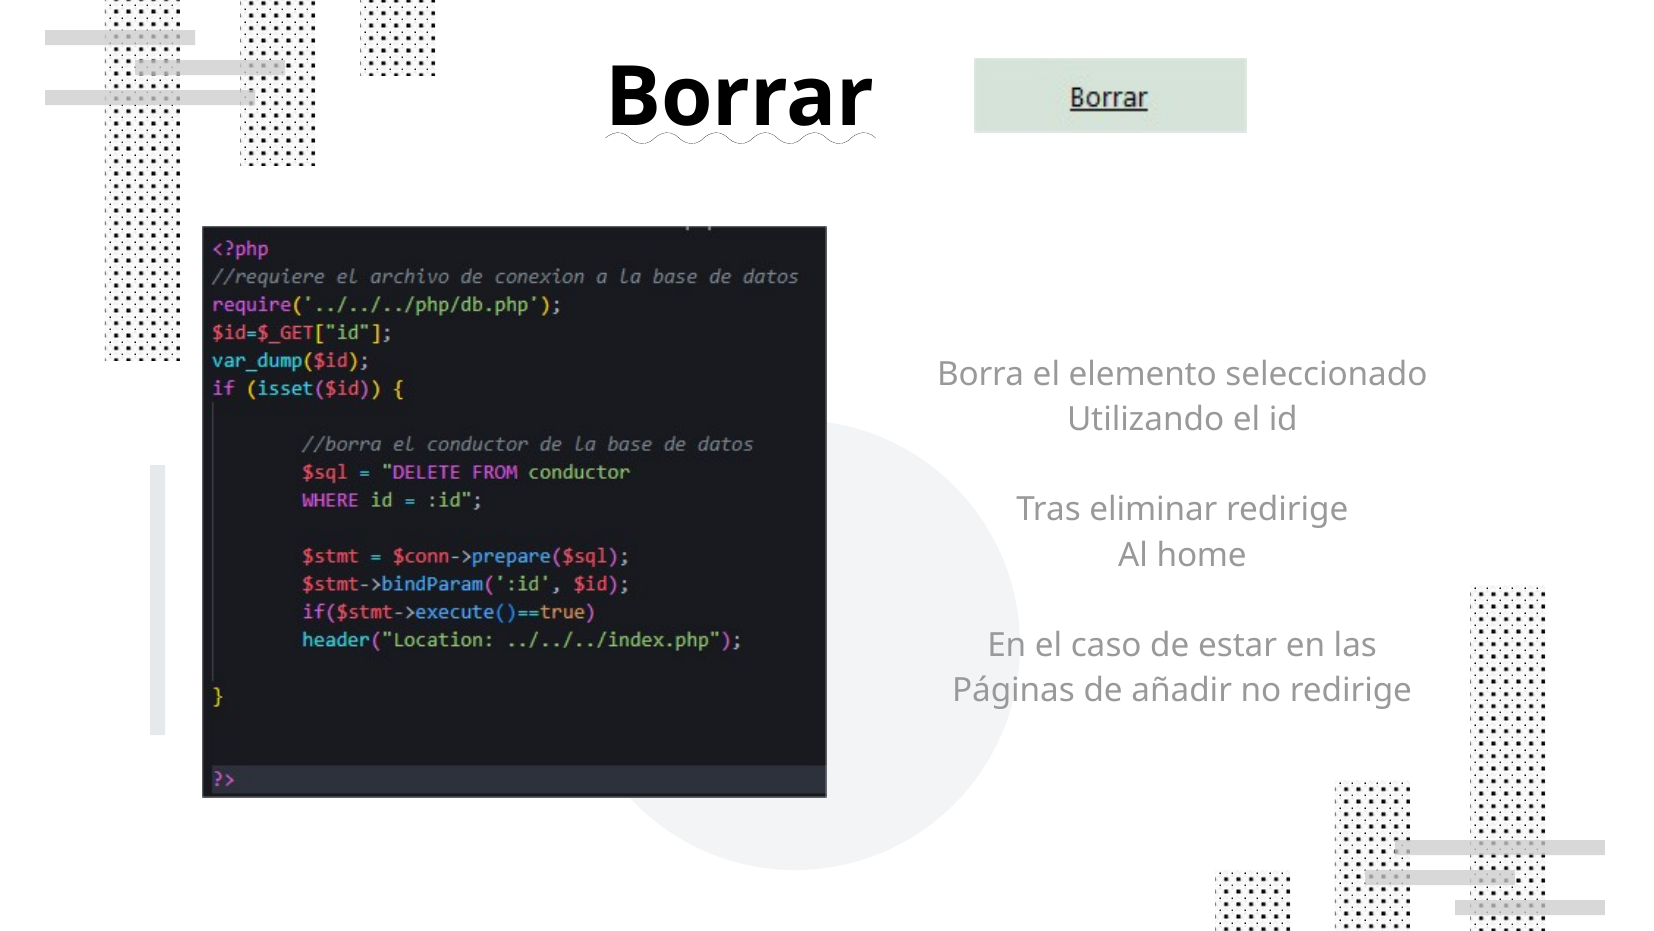

Borrar
Borra el elemento seleccionado
Utilizando el id
Tras eliminar redirige
Al home
En el caso de estar en las
Páginas de añadir no redirige